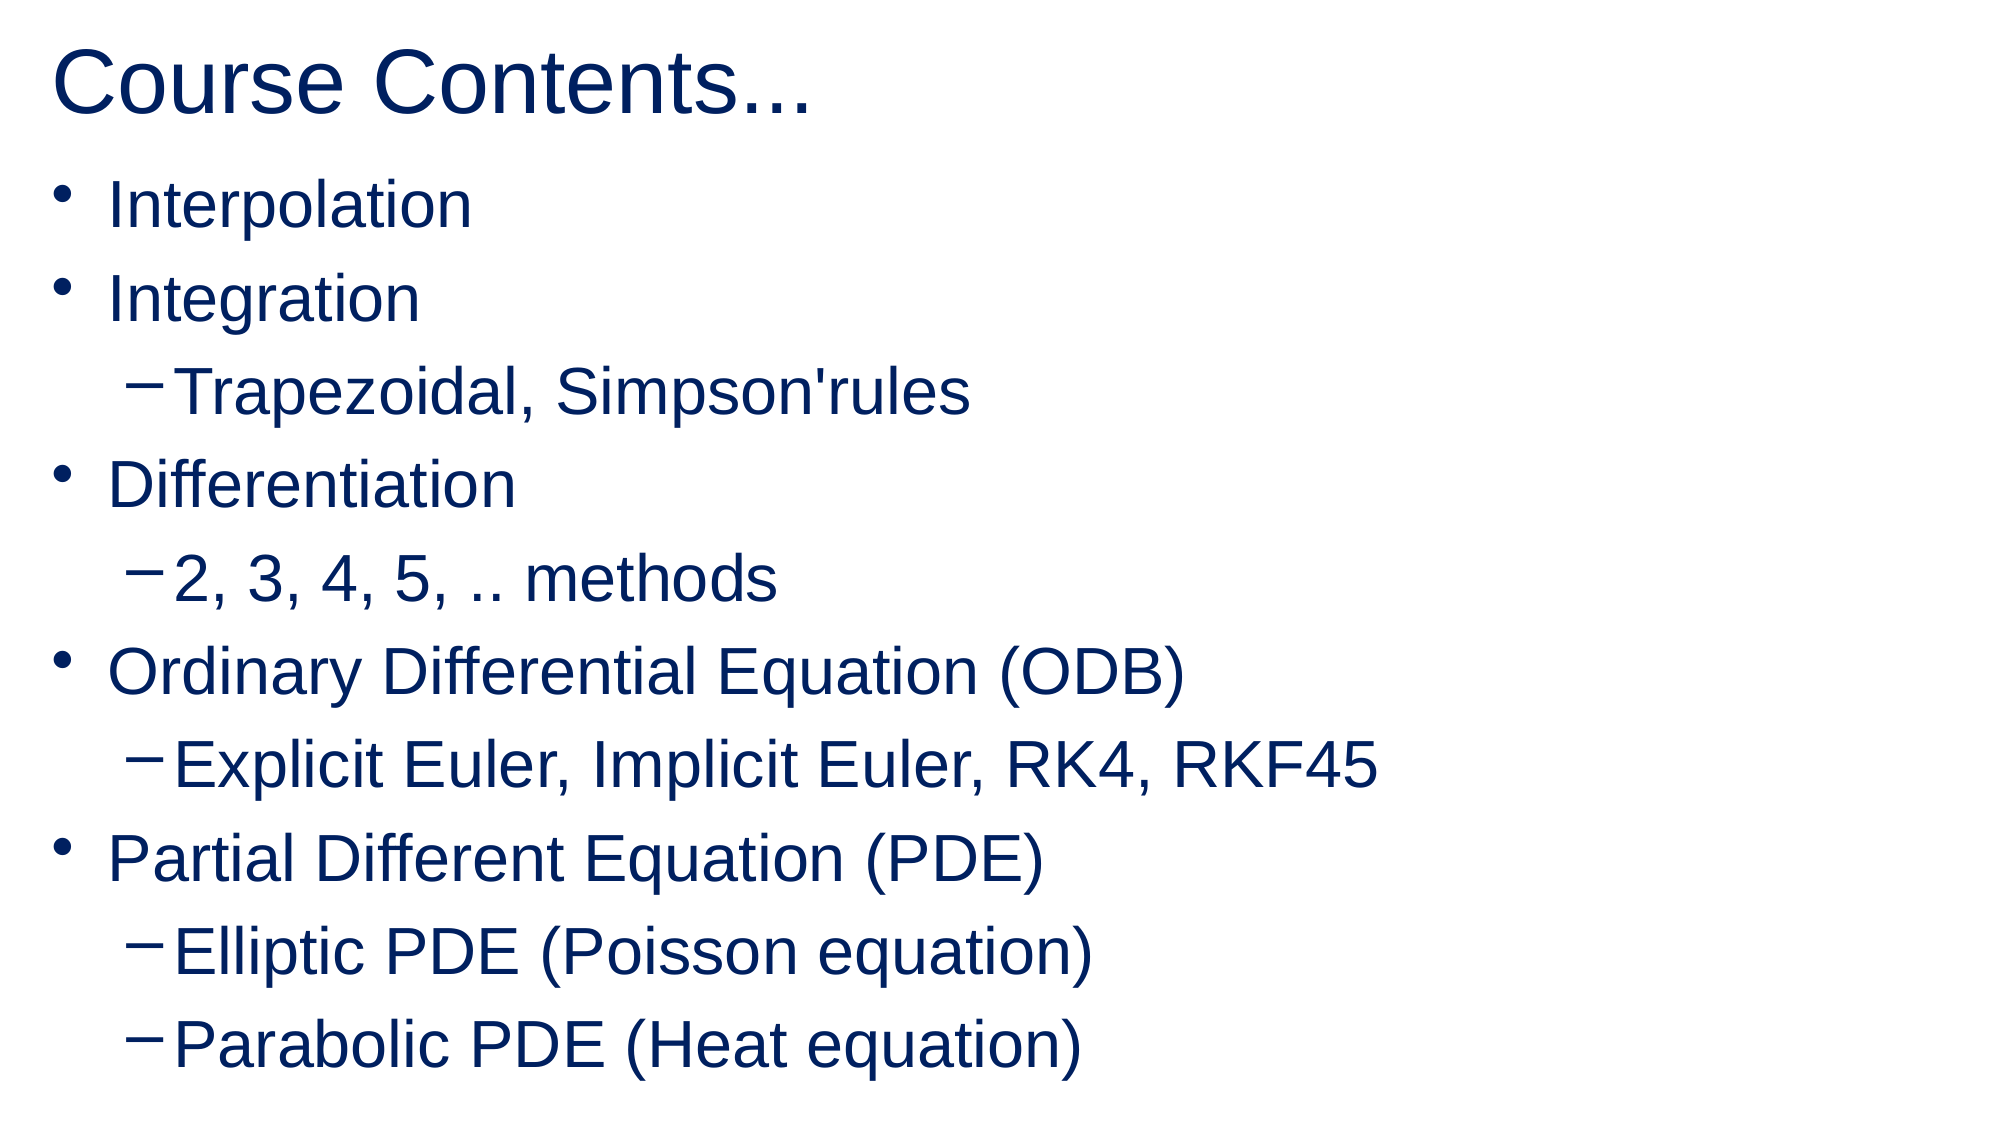

# Course Contents...
Interpolation
Integration
Trapezoidal, Simpson'rules
Differentiation
2, 3, 4, 5, .. methods
Ordinary Differential Equation (ODB)
Explicit Euler, Implicit Euler, RK4, RKF45
Partial Different Equation (PDE)
Elliptic PDE (Poisson equation)
Parabolic PDE (Heat equation)